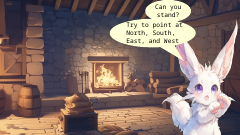

Can you stand?
 Try to point at
North, South, East, and West